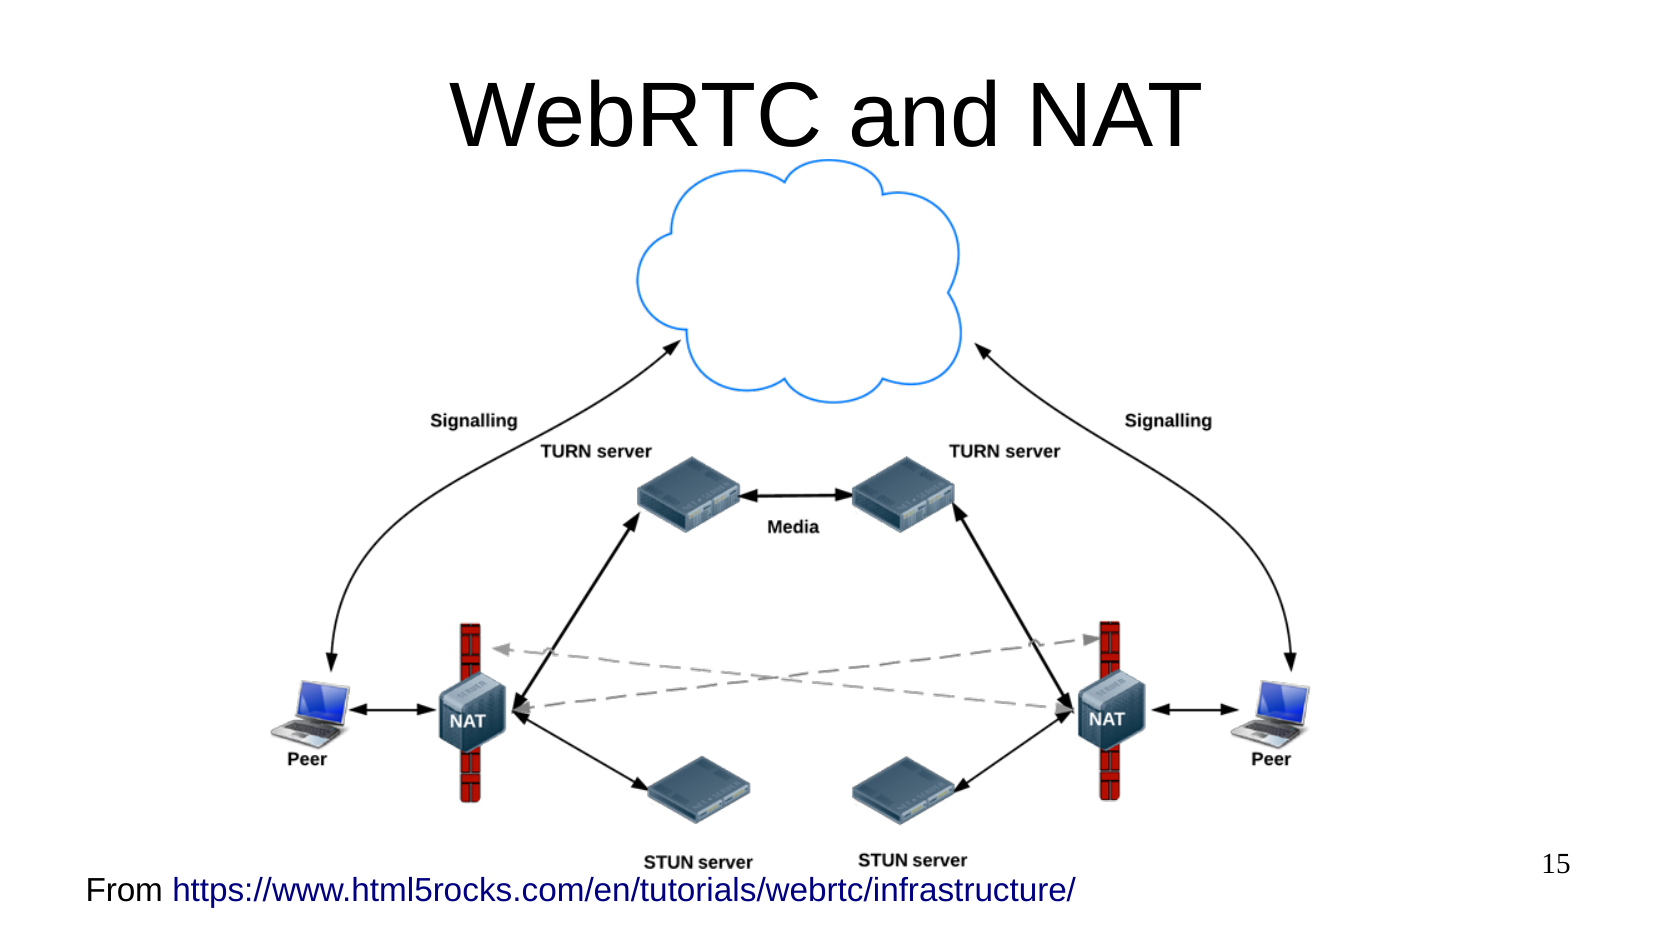

# WebRTC and NAT
15
From https://www.html5rocks.com/en/tutorials/webrtc/infrastructure/